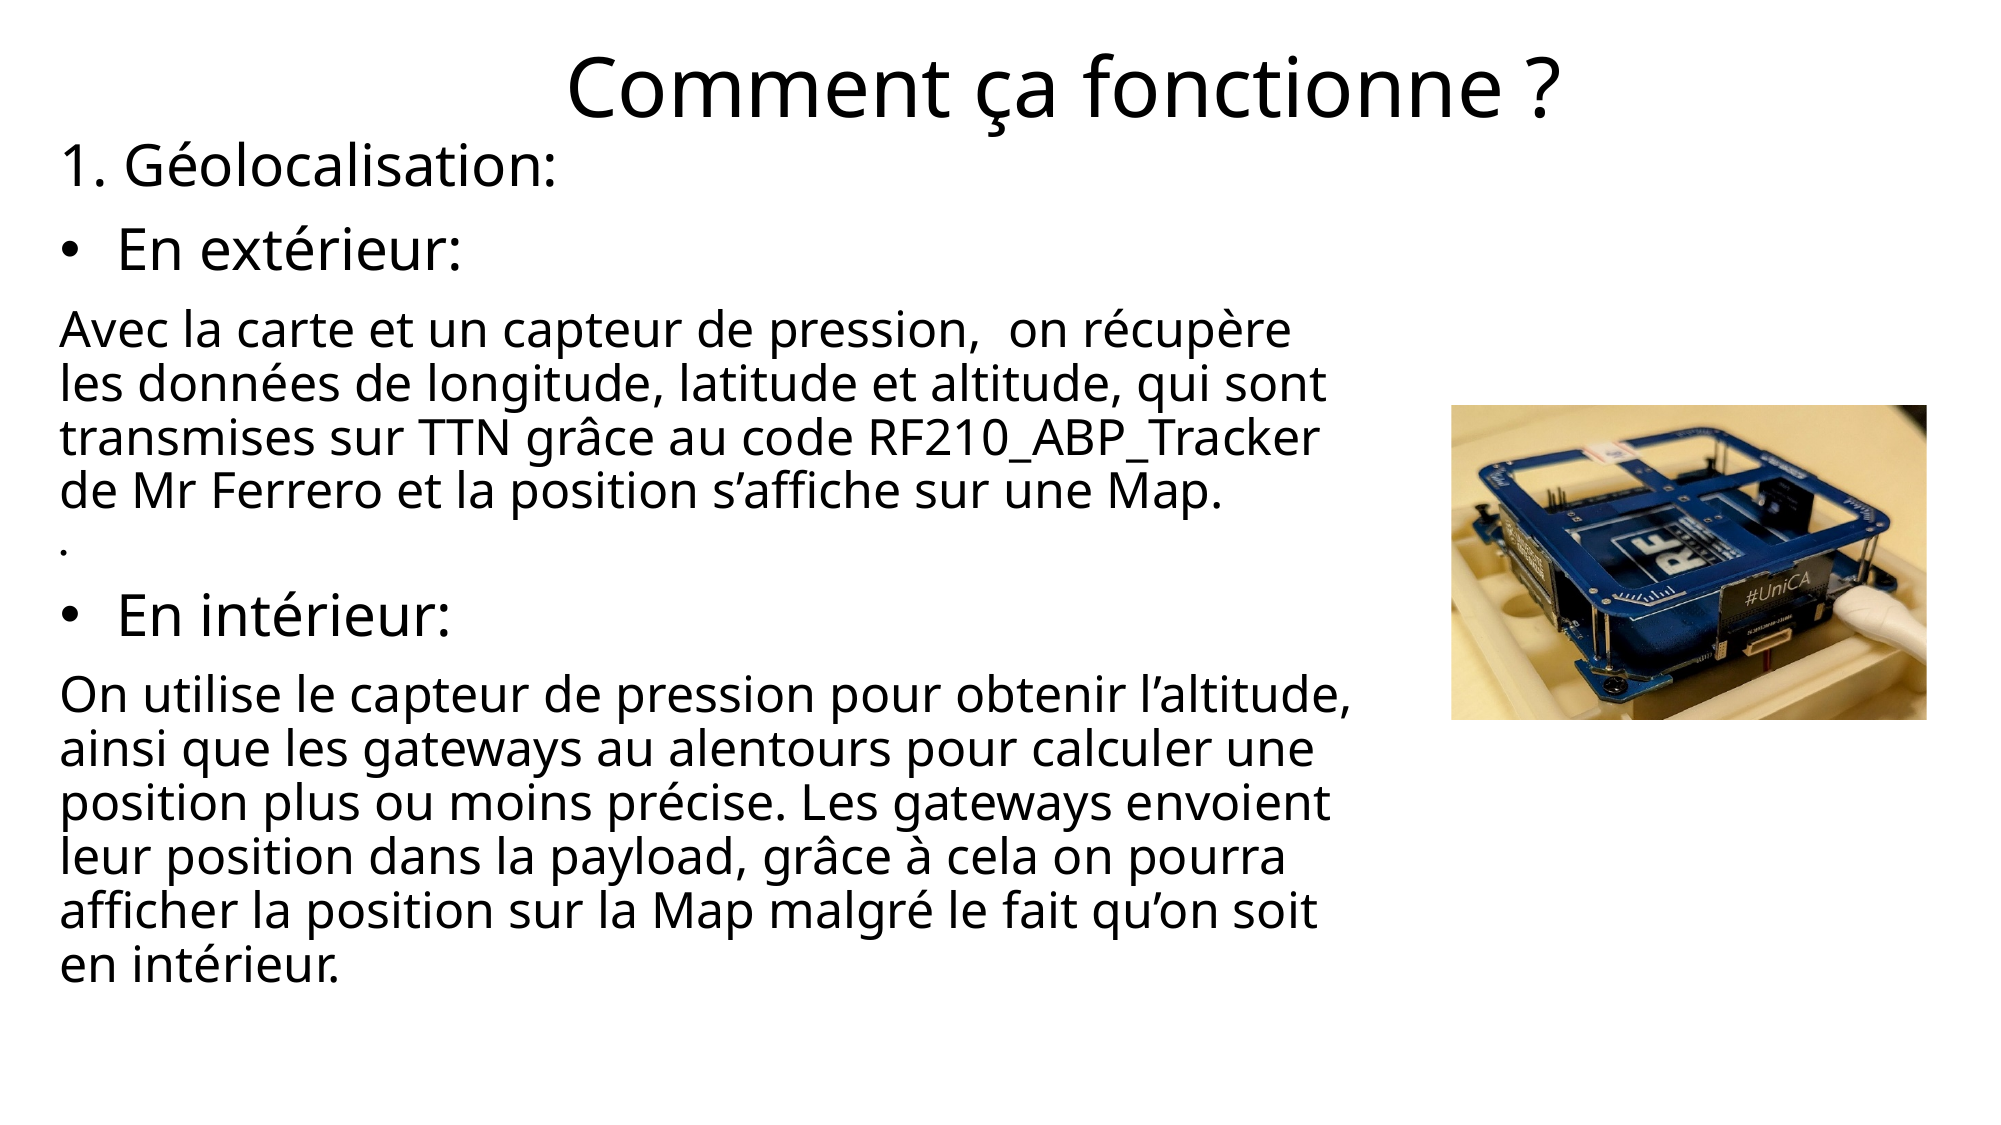

Comment ça fonctionne ?
# 1. Géolocalisation:
En extérieur:
Avec la carte et un capteur de pression, on récupère les données de longitude, latitude et altitude, qui sont transmises sur TTN grâce au code RF210_ABP_Tracker de Mr Ferrero et la position s’affiche sur une Map.
En intérieur:
On utilise le capteur de pression pour obtenir l’altitude, ainsi que les gateways au alentours pour calculer une position plus ou moins précise. Les gateways envoient leur position dans la payload, grâce à cela on pourra afficher la position sur la Map malgré le fait qu’on soit en intérieur.